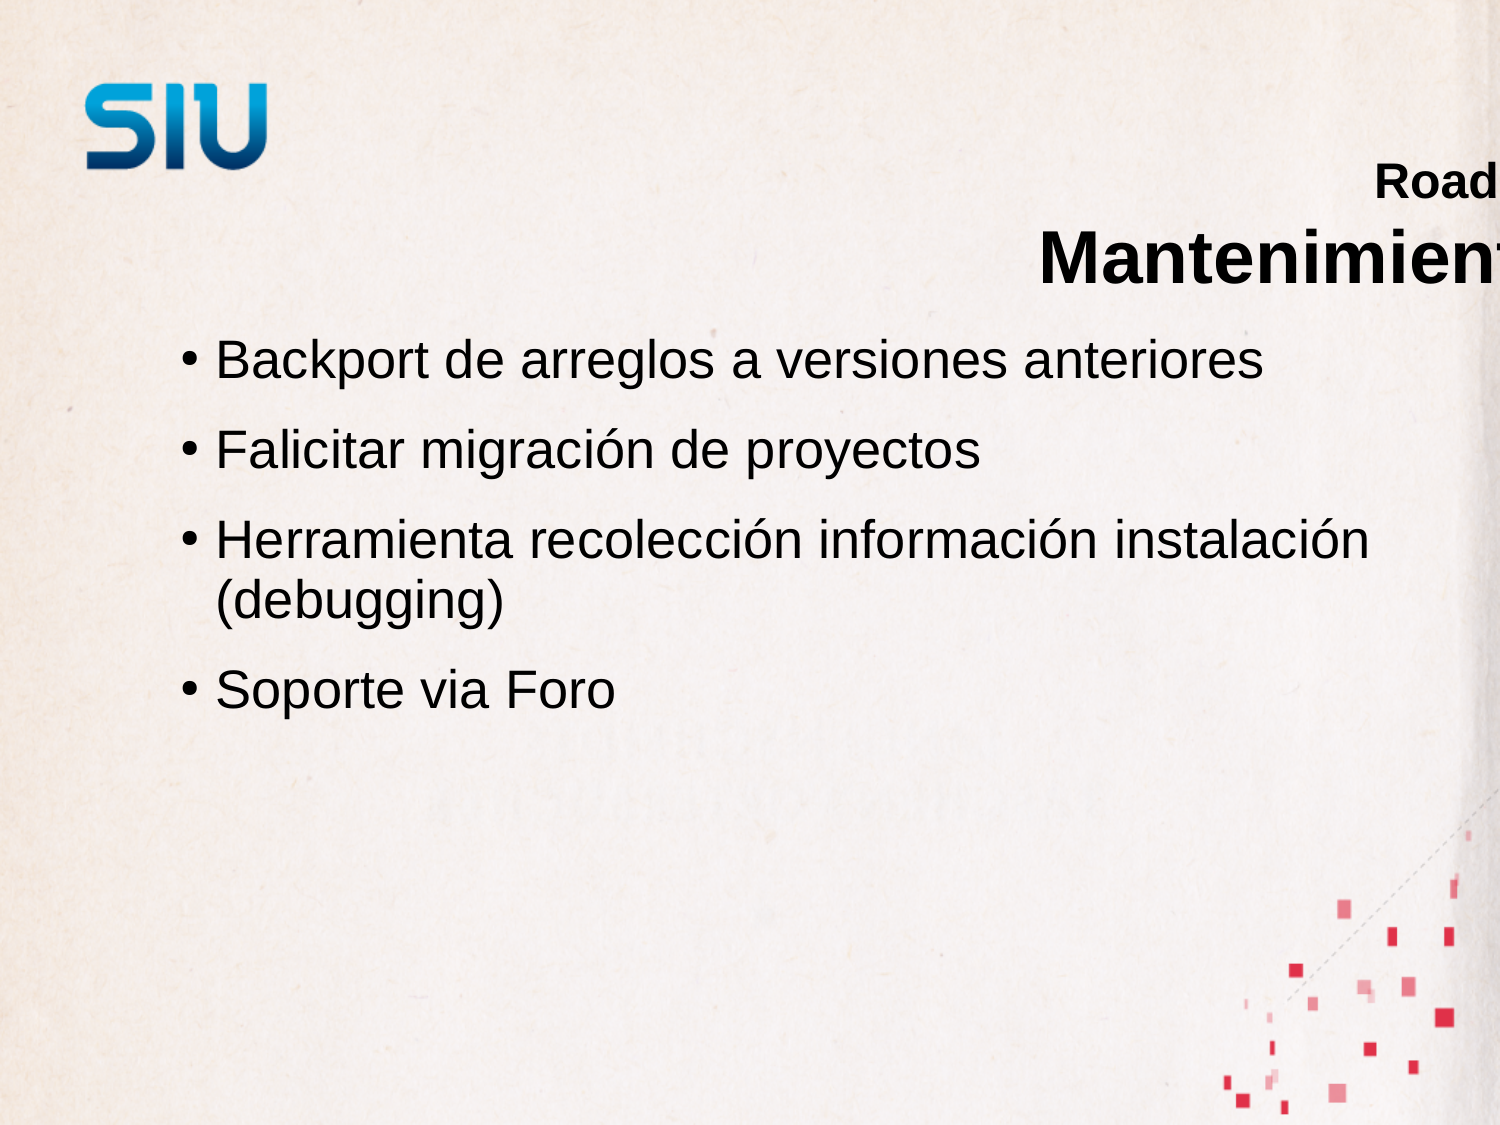

RoadMap
Mantenimiento y Soporte
Backport de arreglos a versiones anteriores
Falicitar migración de proyectos
Herramienta recolección información instalación (debugging)
Soporte via Foro